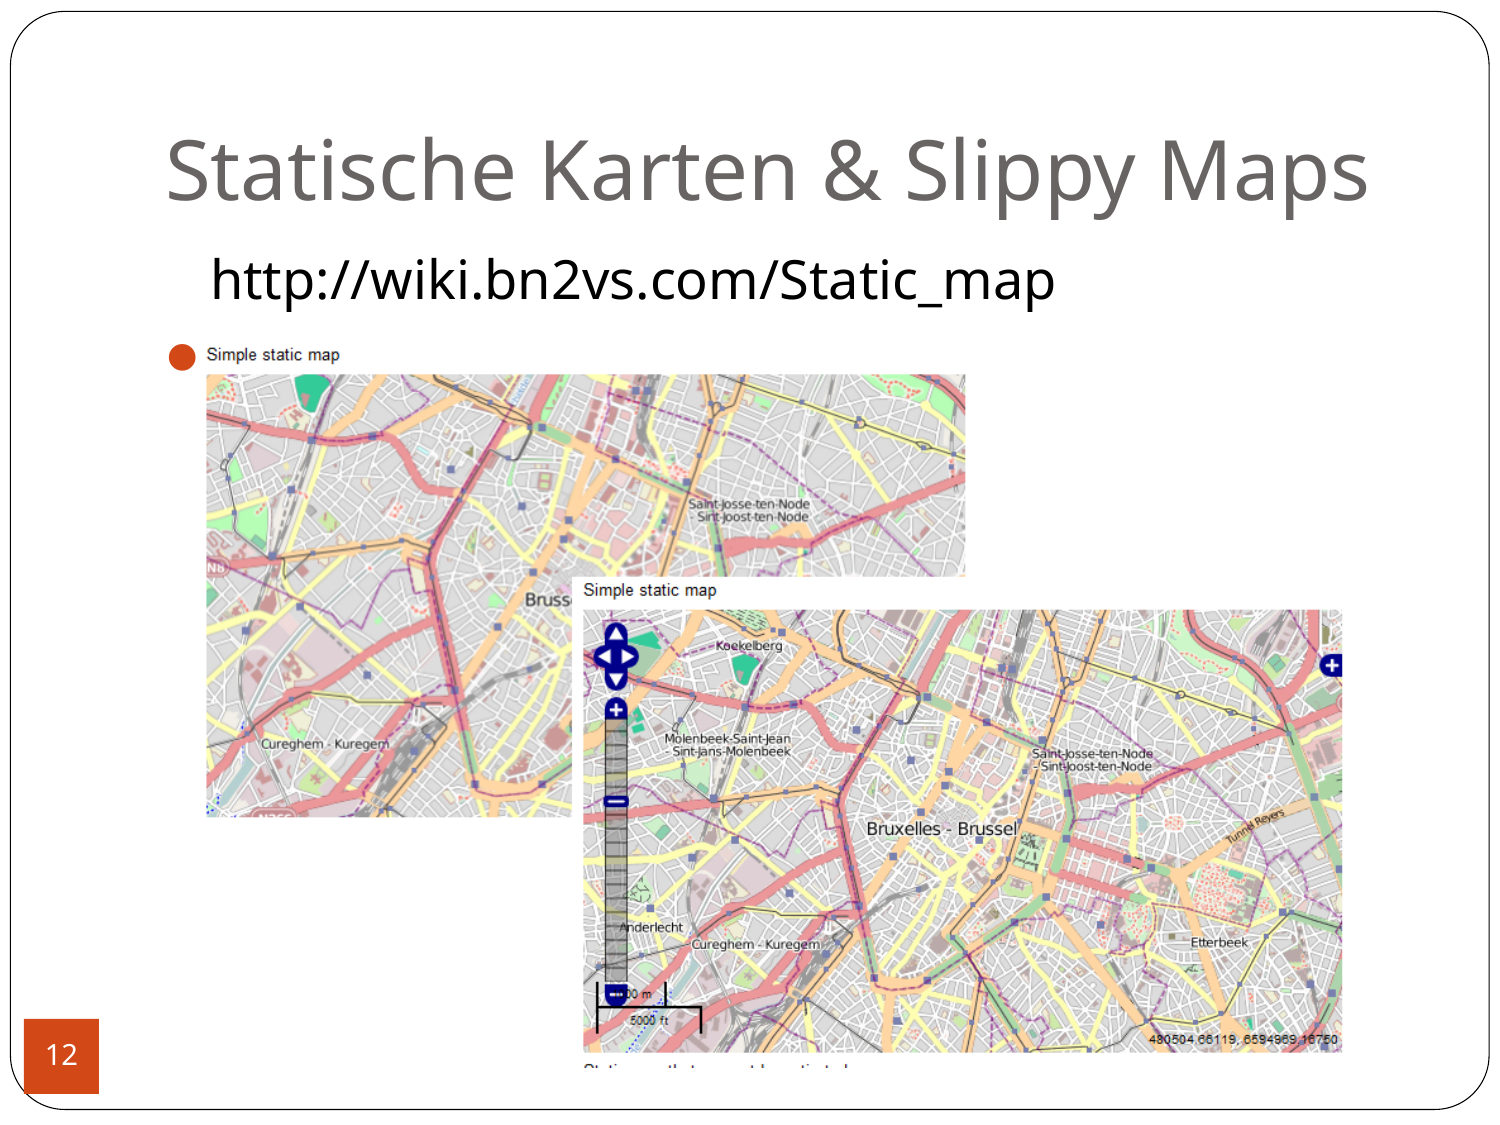

# Statische Karten & Slippy Maps
http://wiki.bn2vs.com/Static_map